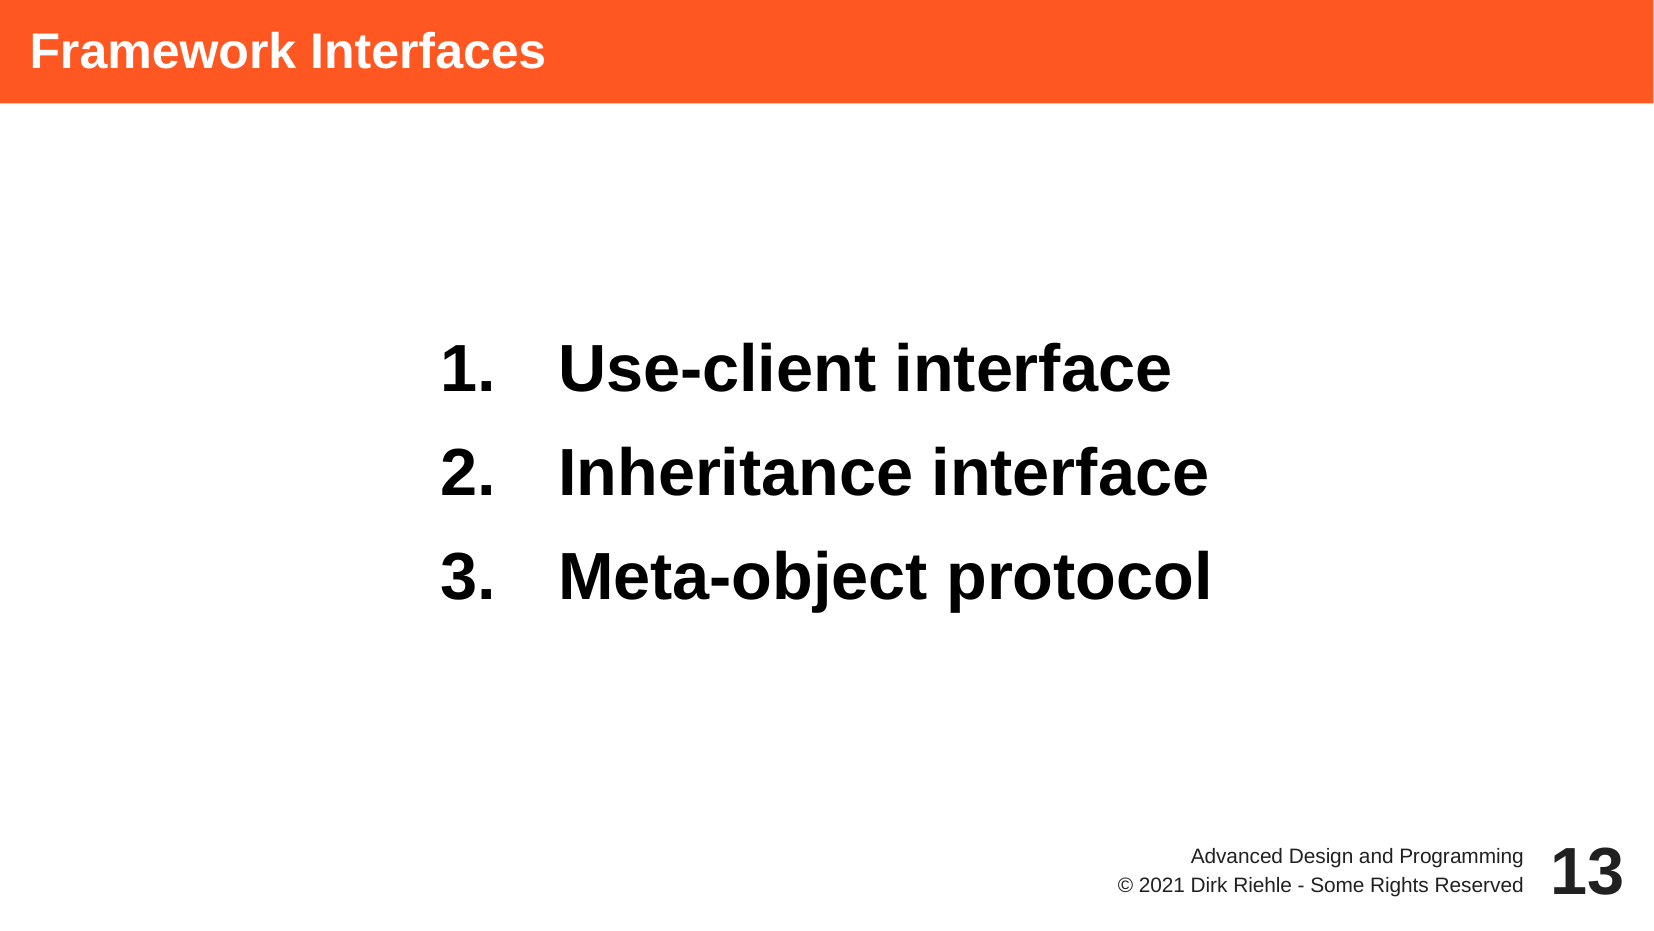

# Framework Interfaces
Use-client interface
Inheritance interface
Meta-object protocol
Advanced Design and Programming
13
© 2021 Dirk Riehle - Some Rights Reserved